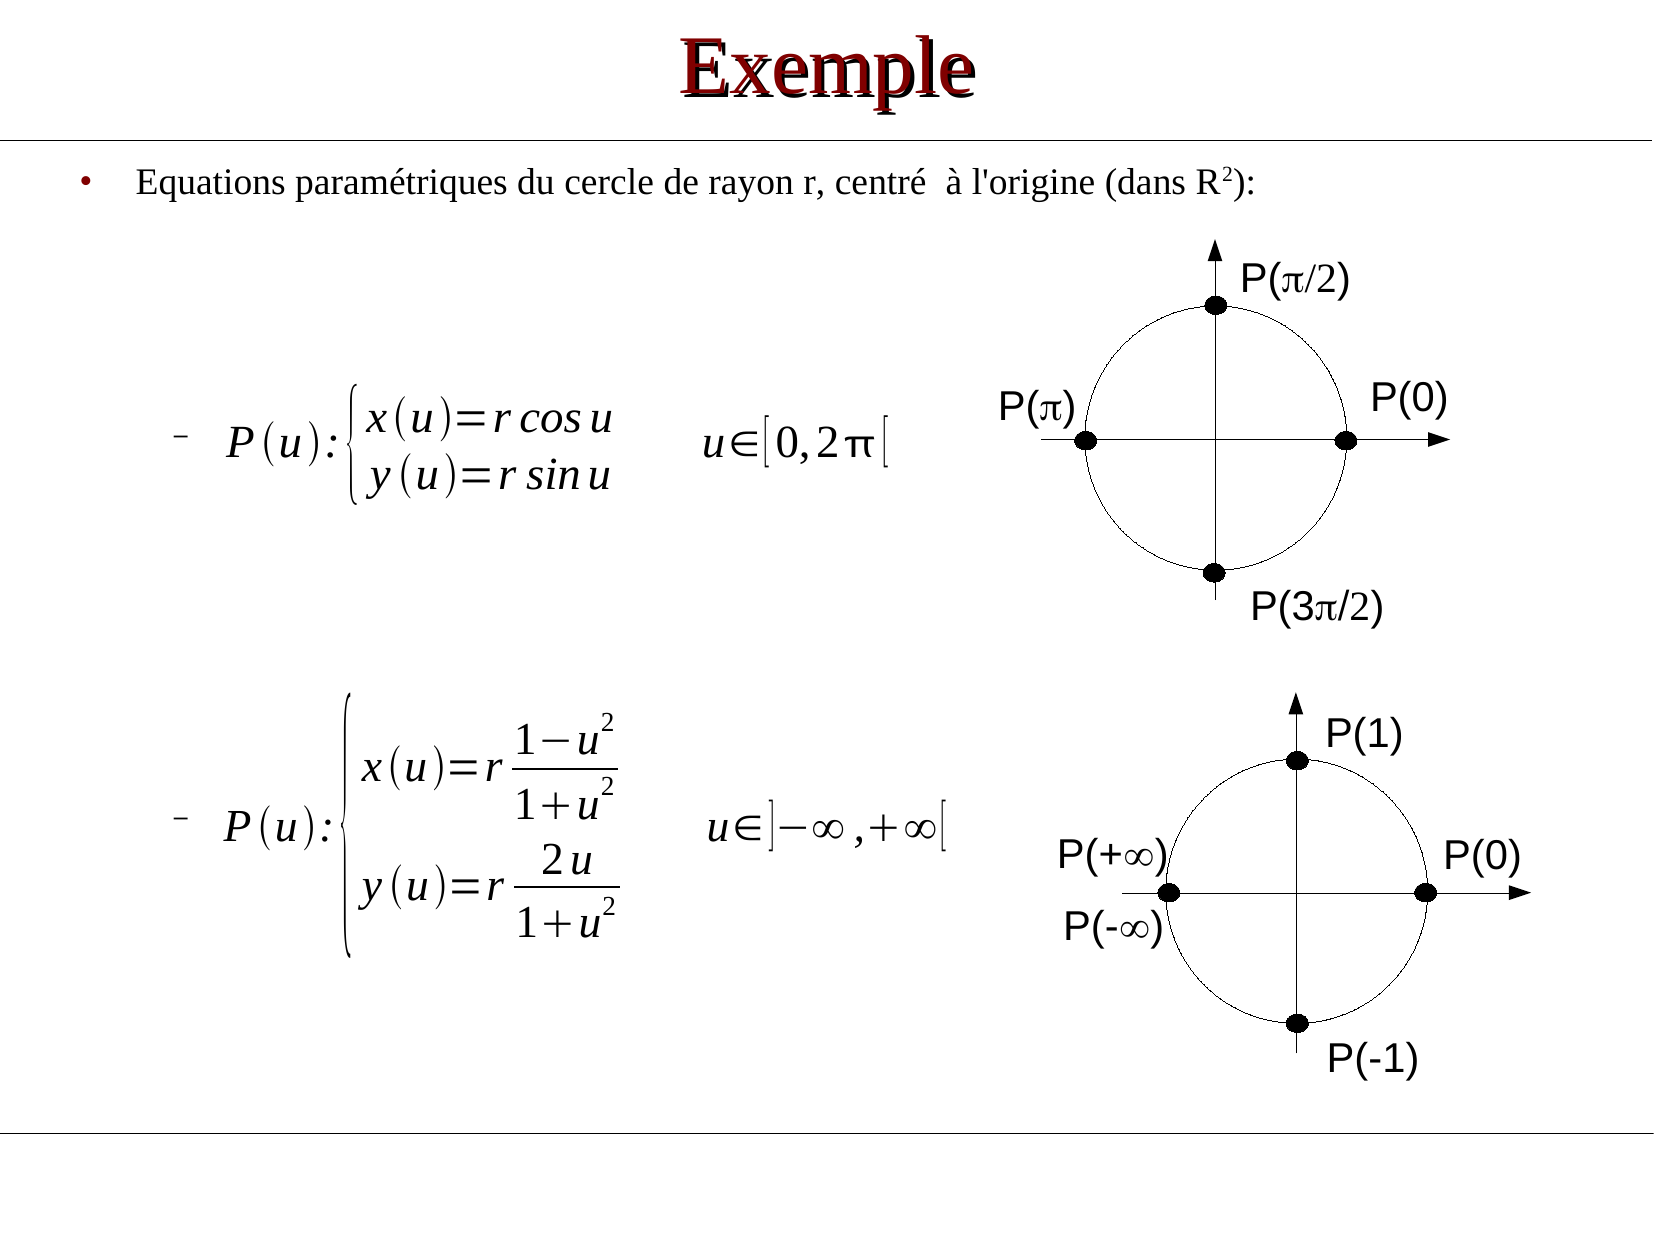

# Exemple
Equations paramétriques du cercle de rayon r, centré à l'origine (dans R2):
P(/2)
P(0)
P()
P(3/2)
P(1)
P(+)
P(0)
P(-)
P(-1)